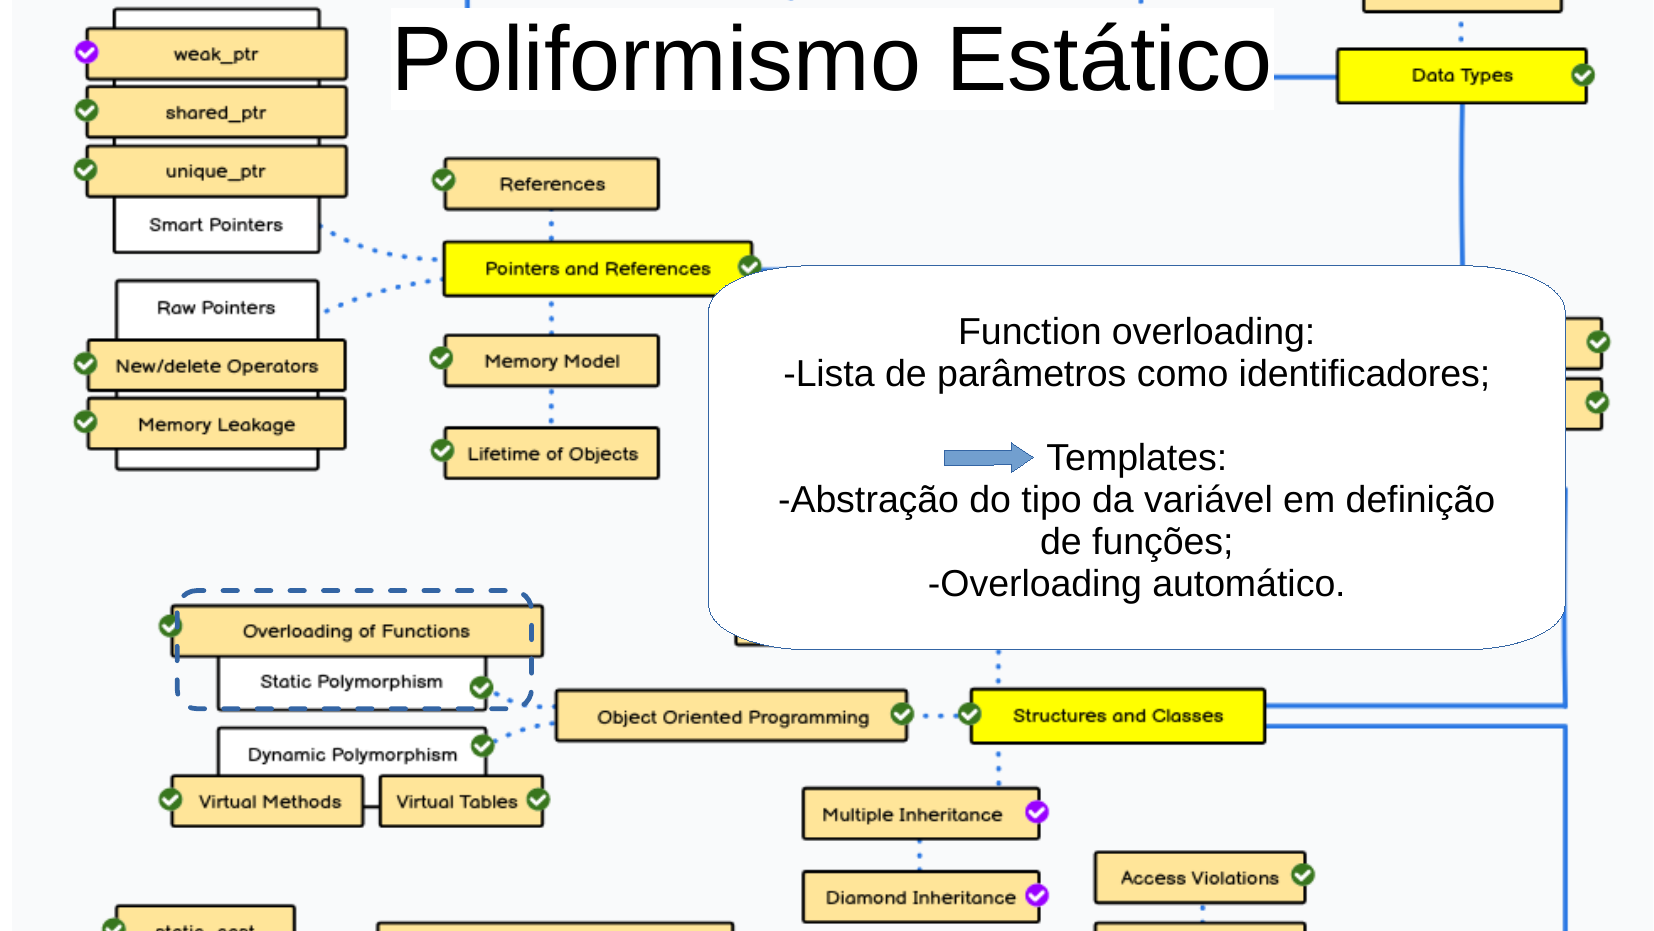

# Poliformismo Estático
Function overloading:
-Lista de parâmetros como identificadores;
Templates:
-Abstração do tipo da variável em definição de funções;
-Overloading automático.